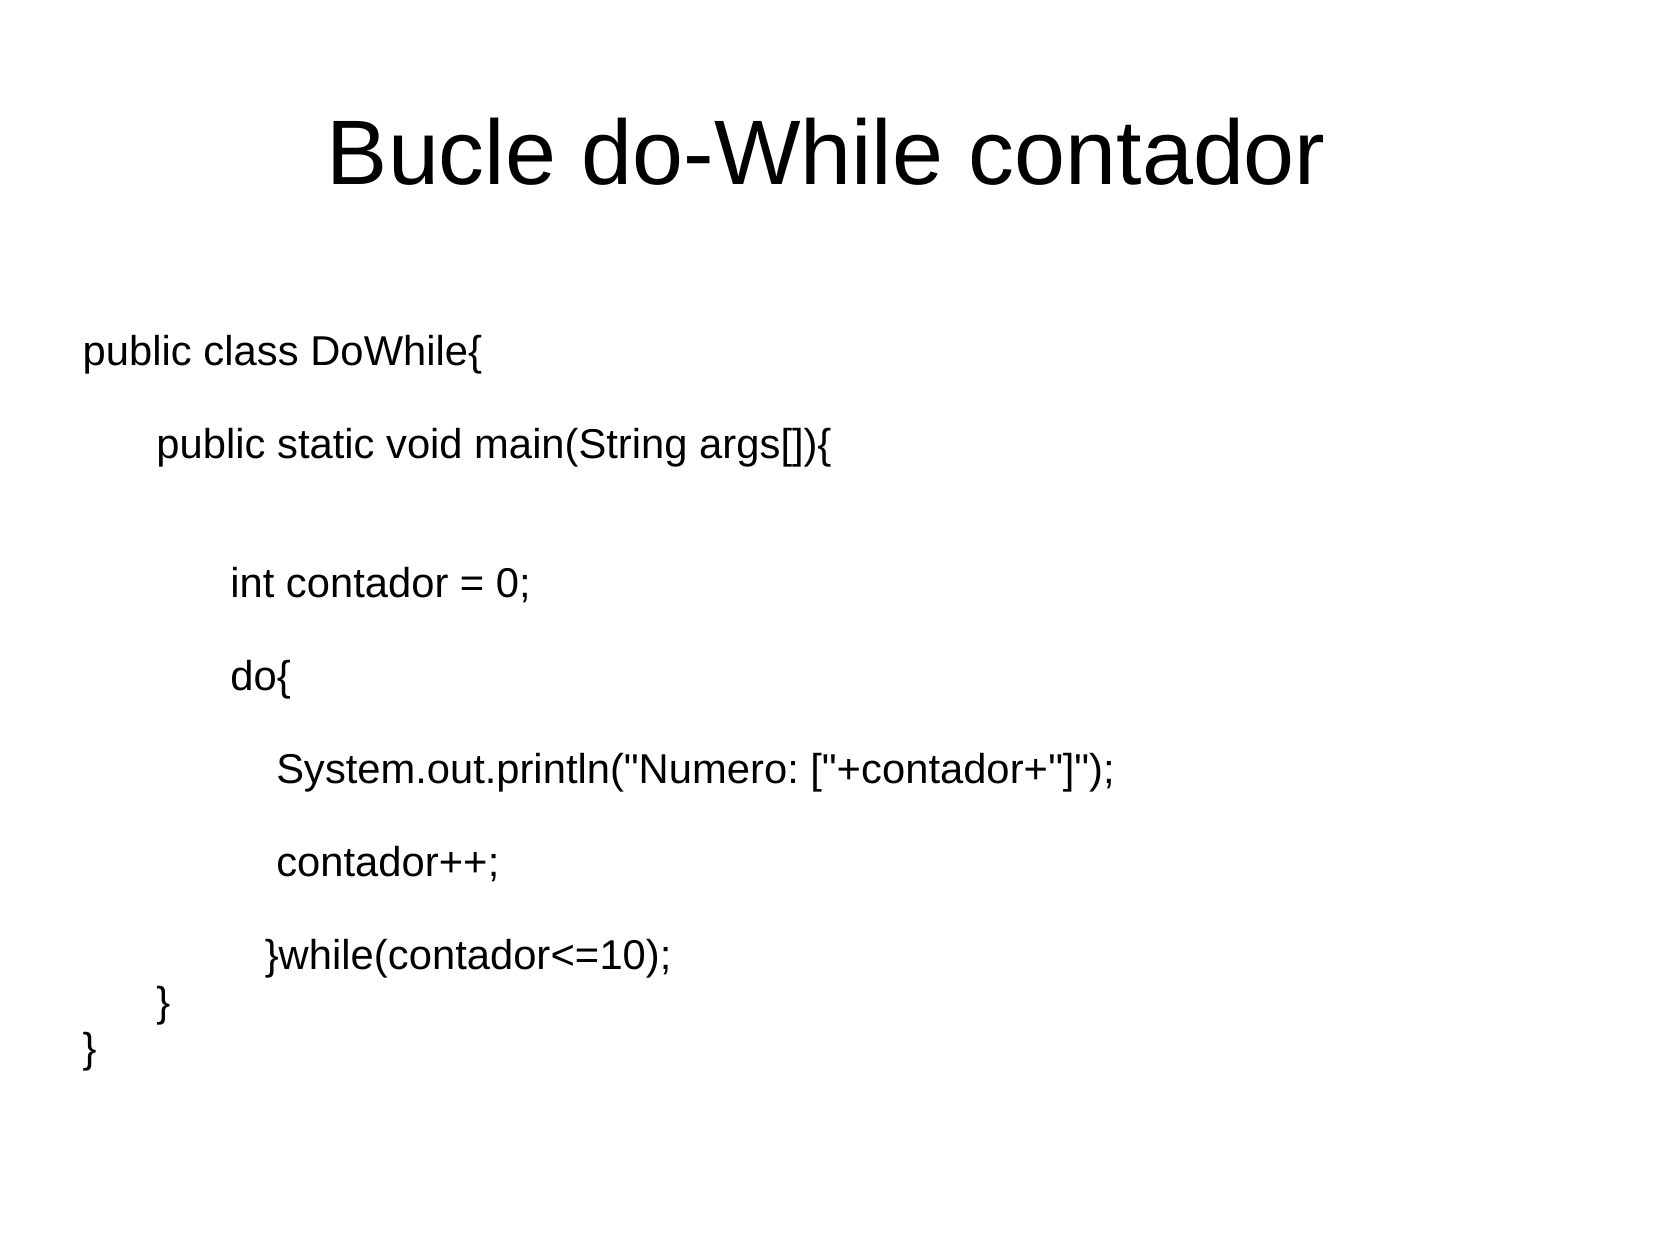

# Bucle do-While contador
public class DoWhile{
	public static void main(String args[]){
		int contador = 0;
		do{
		 System.out.println("Numero: ["+contador+"]");
		 contador++;
		 }while(contador<=10);
	}
}